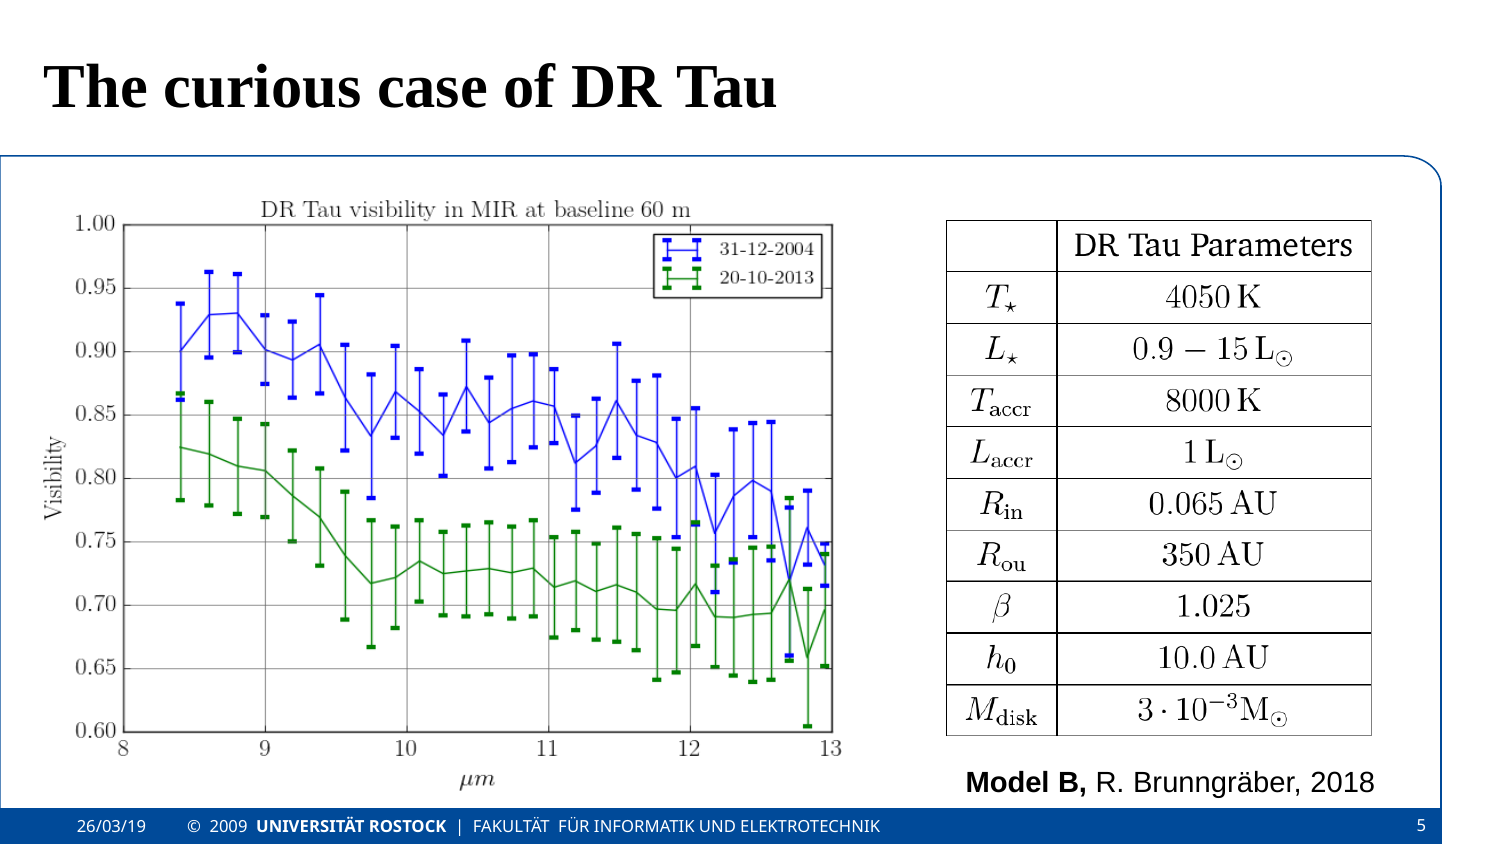

The curious case of DR Tau
Model B, R. Brunngräber, 2018
© 2009 UNIVERSITÄT ROSTOCK | FAKULTÄT FÜR INFORMATIK UND ELEKTROTECHNIK
26/03/19